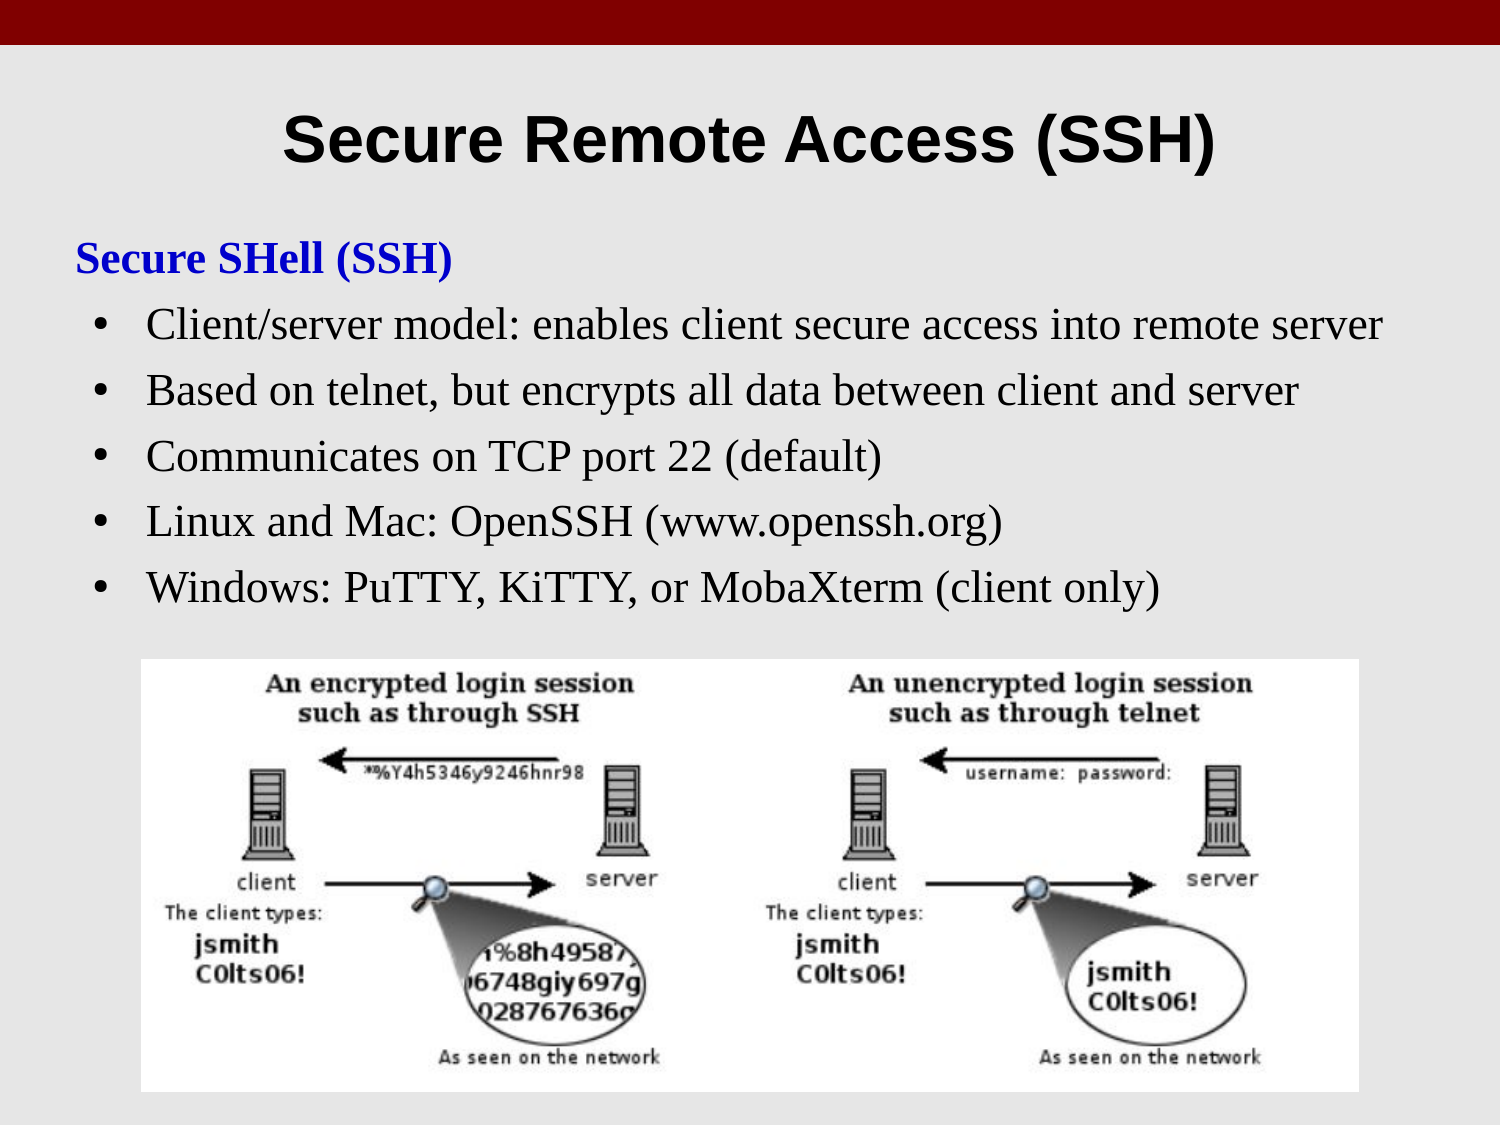

# Secure Remote Access (SSH)
Secure SHell (SSH)
Client/server model: enables client secure access into remote server
Based on telnet, but encrypts all data between client and server
Communicates on TCP port 22 (default)
Linux and Mac: OpenSSH (www.openssh.org)
Windows: PuTTY, KiTTY, or MobaXterm (client only)